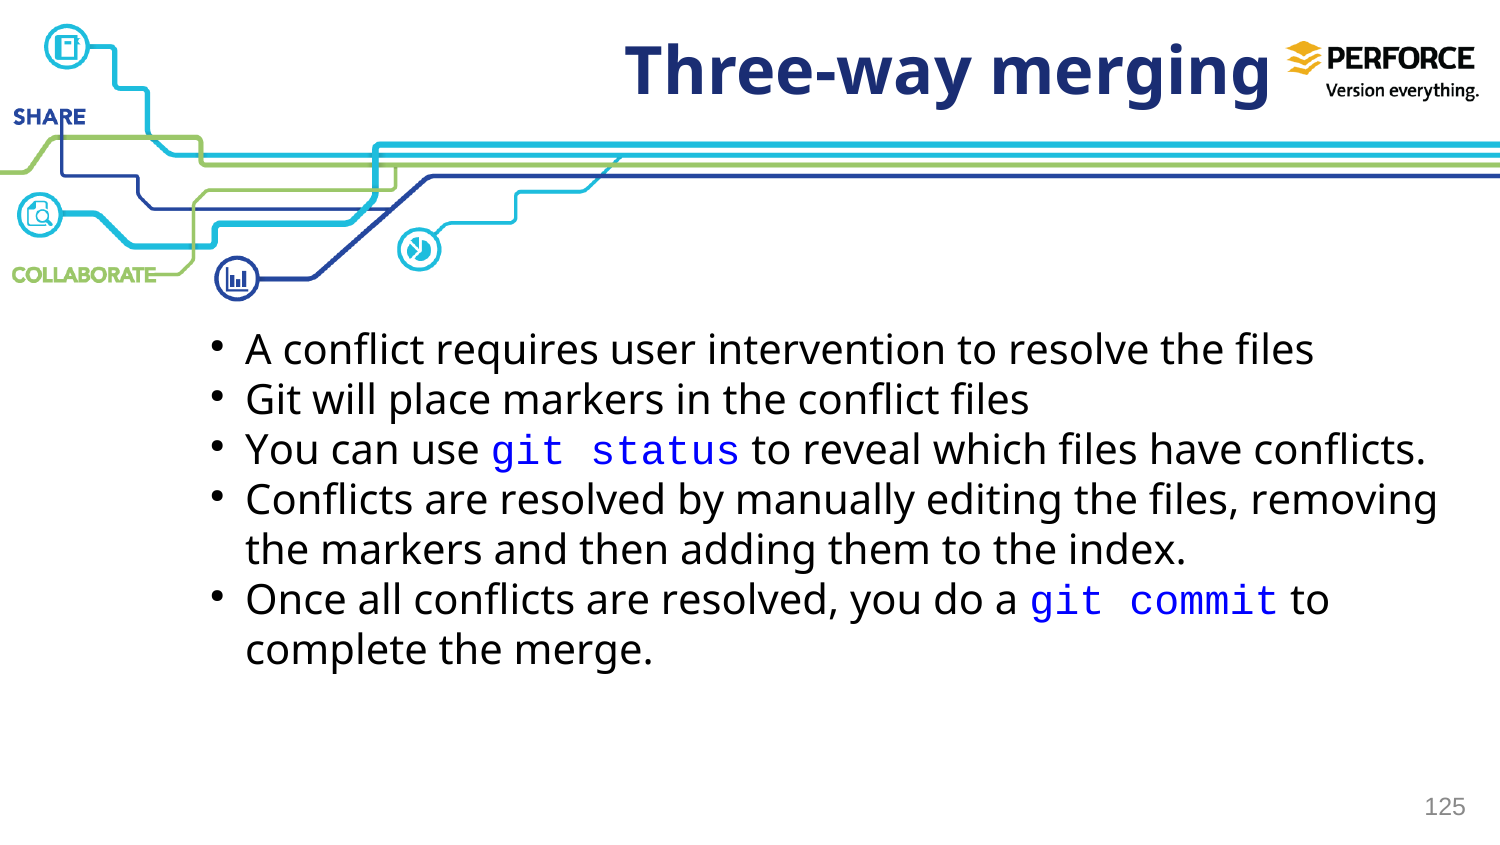

#
Three-way merging
A conflict requires user intervention to resolve the files
Git will place markers in the conflict files
You can use git status to reveal which files have conflicts.
Conflicts are resolved by manually editing the files, removing the markers and then adding them to the index.
Once all conflicts are resolved, you do a git commit to complete the merge.